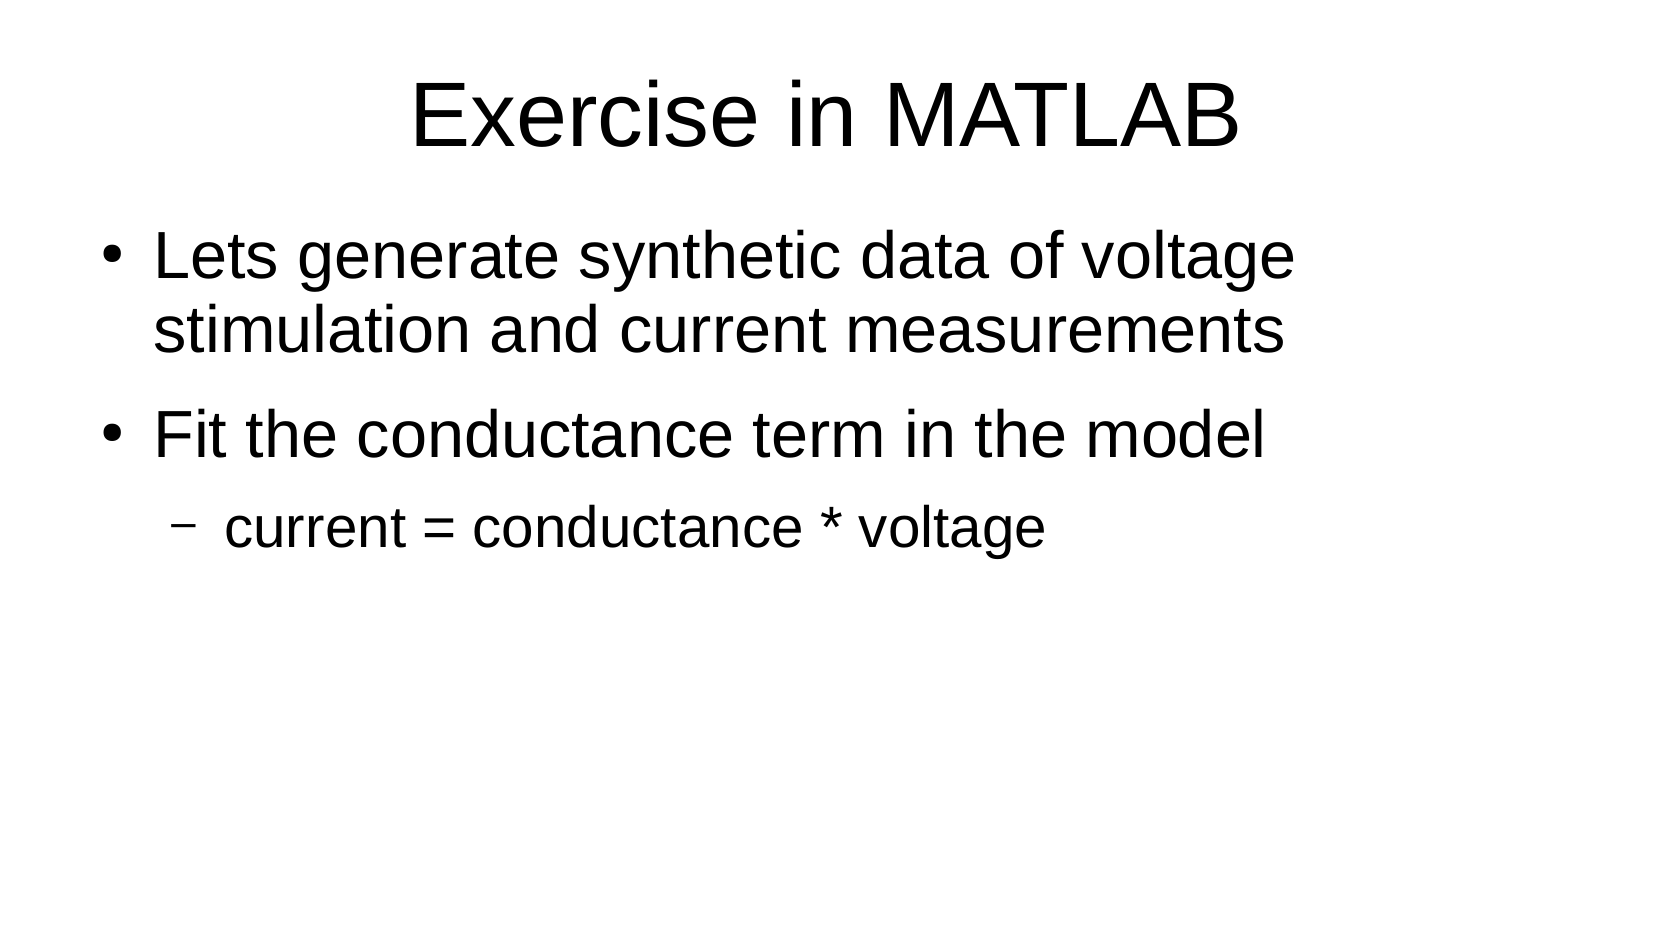

# Exercise in MATLAB
Lets generate synthetic data of voltage stimulation and current measurements
Fit the conductance term in the model
current = conductance * voltage